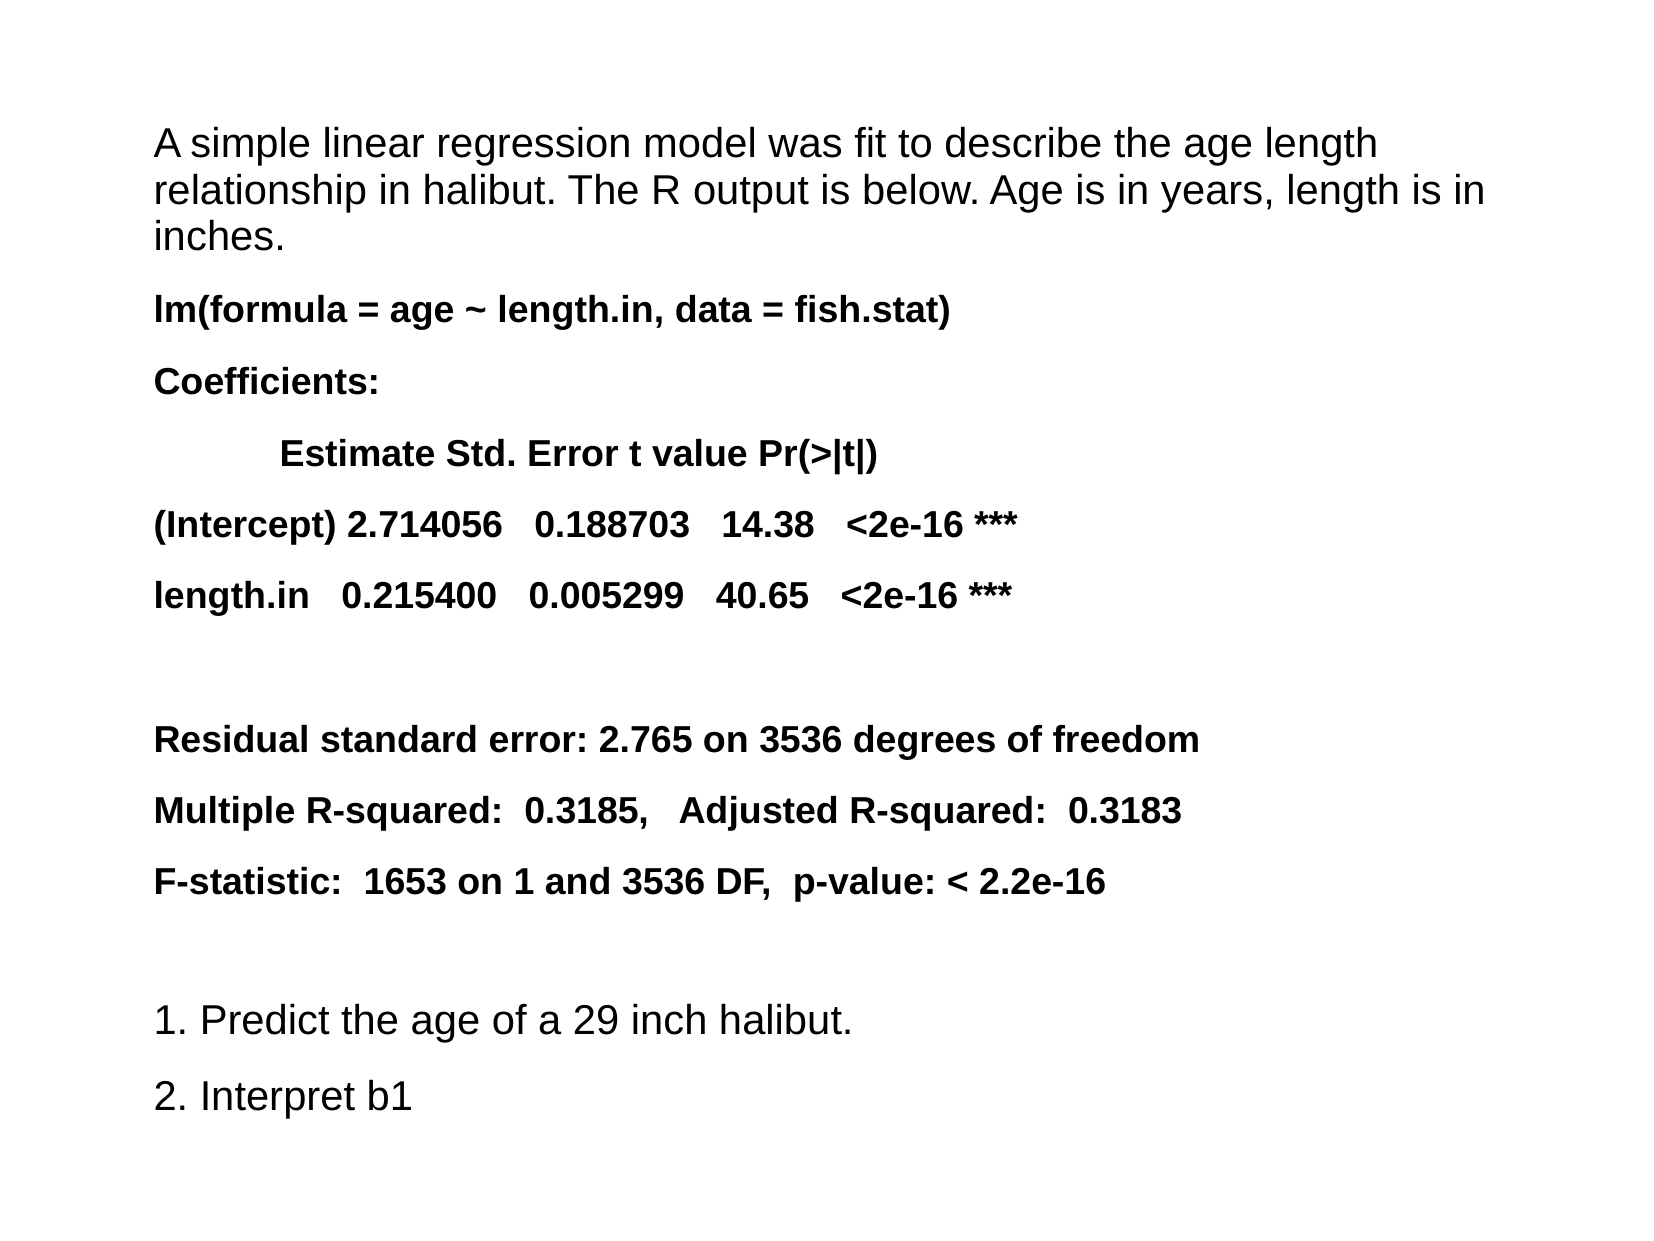

# A simple linear regression model was fit to describe the age length relationship in halibut. The R output is below. Age is in years, length is in inches.
lm(formula = age ~ length.in, data = fish.stat)
Coefficients:
 Estimate Std. Error t value Pr(>|t|)
(Intercept) 2.714056 0.188703 14.38 <2e-16 ***
length.in 0.215400 0.005299 40.65 <2e-16 ***
Residual standard error: 2.765 on 3536 degrees of freedom
Multiple R-squared: 0.3185,	Adjusted R-squared: 0.3183
F-statistic: 1653 on 1 and 3536 DF, p-value: < 2.2e-16
1. Predict the age of a 29 inch halibut.
2. Interpret b1